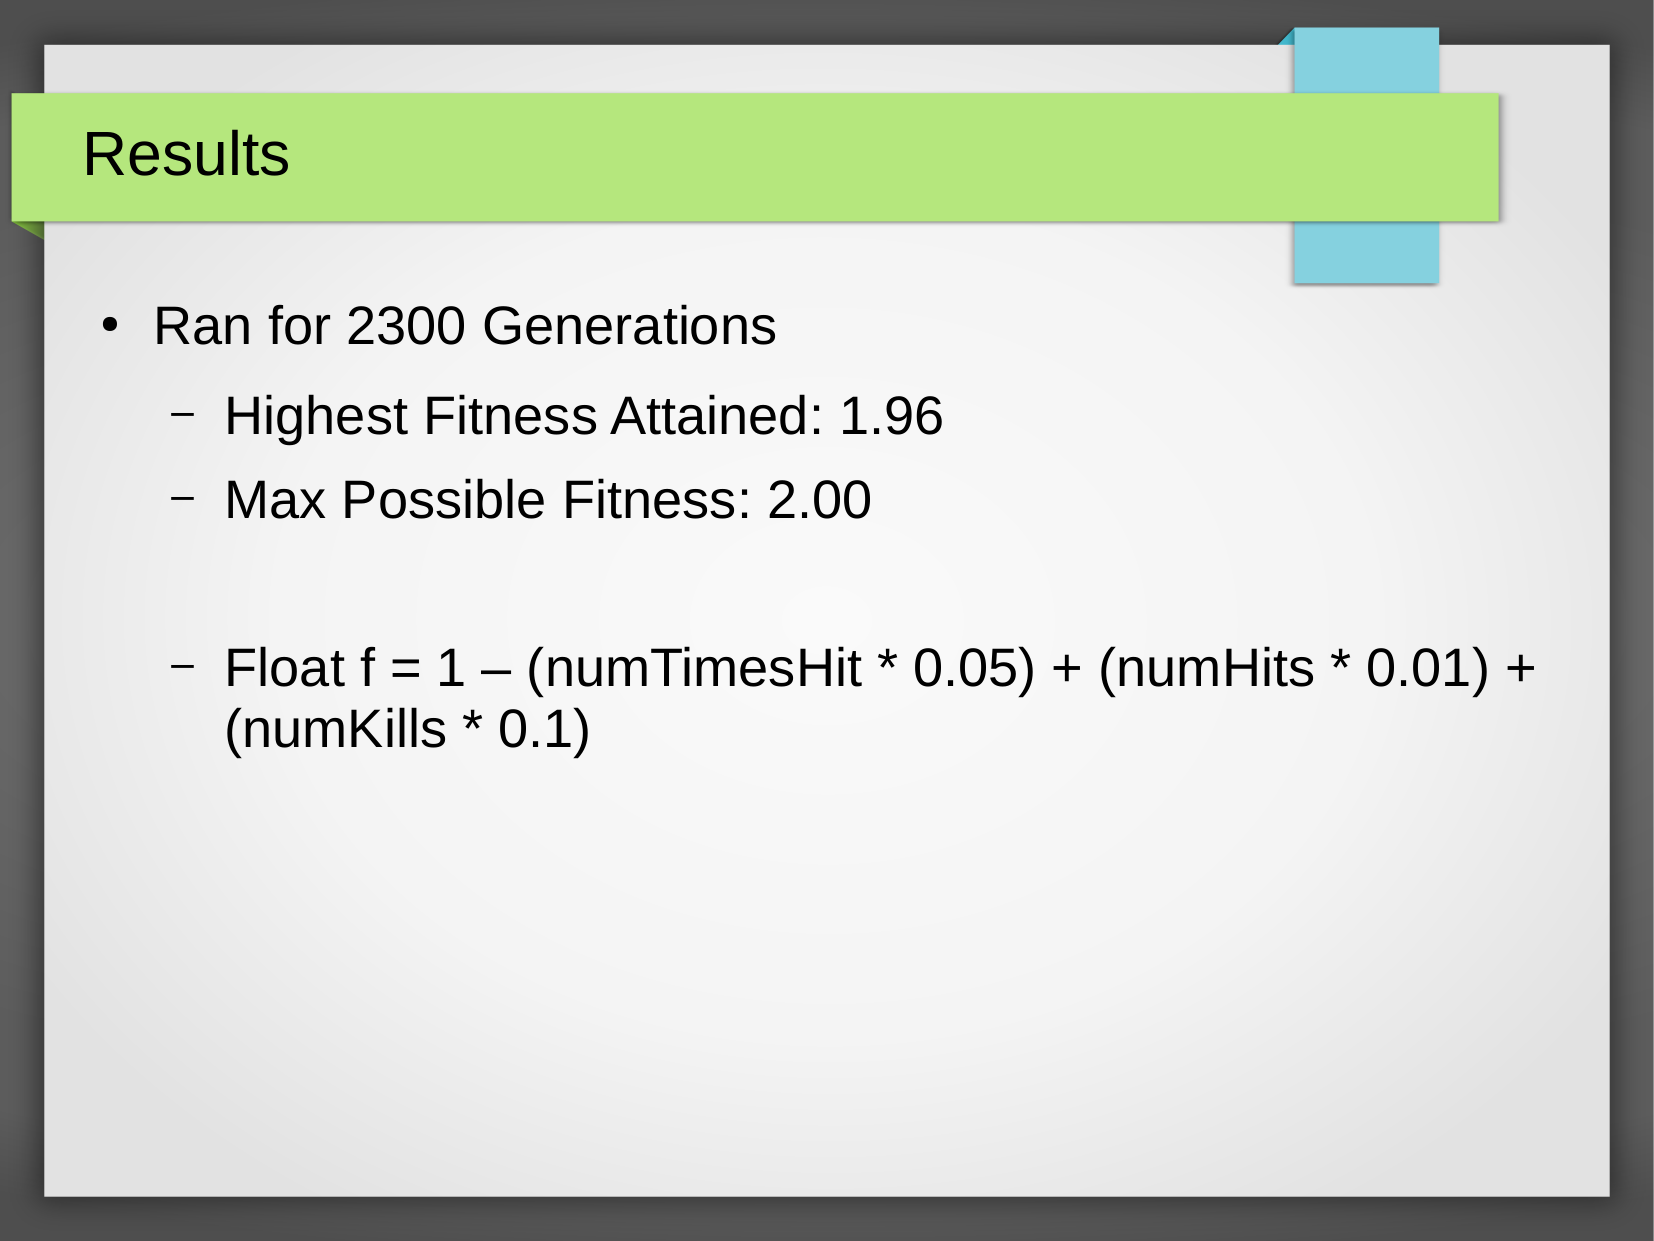

# Results
Ran for 2300 Generations
Highest Fitness Attained: 1.96
Max Possible Fitness: 2.00
Float f = 1 – (numTimesHit * 0.05) + (numHits * 0.01) + (numKills * 0.1)